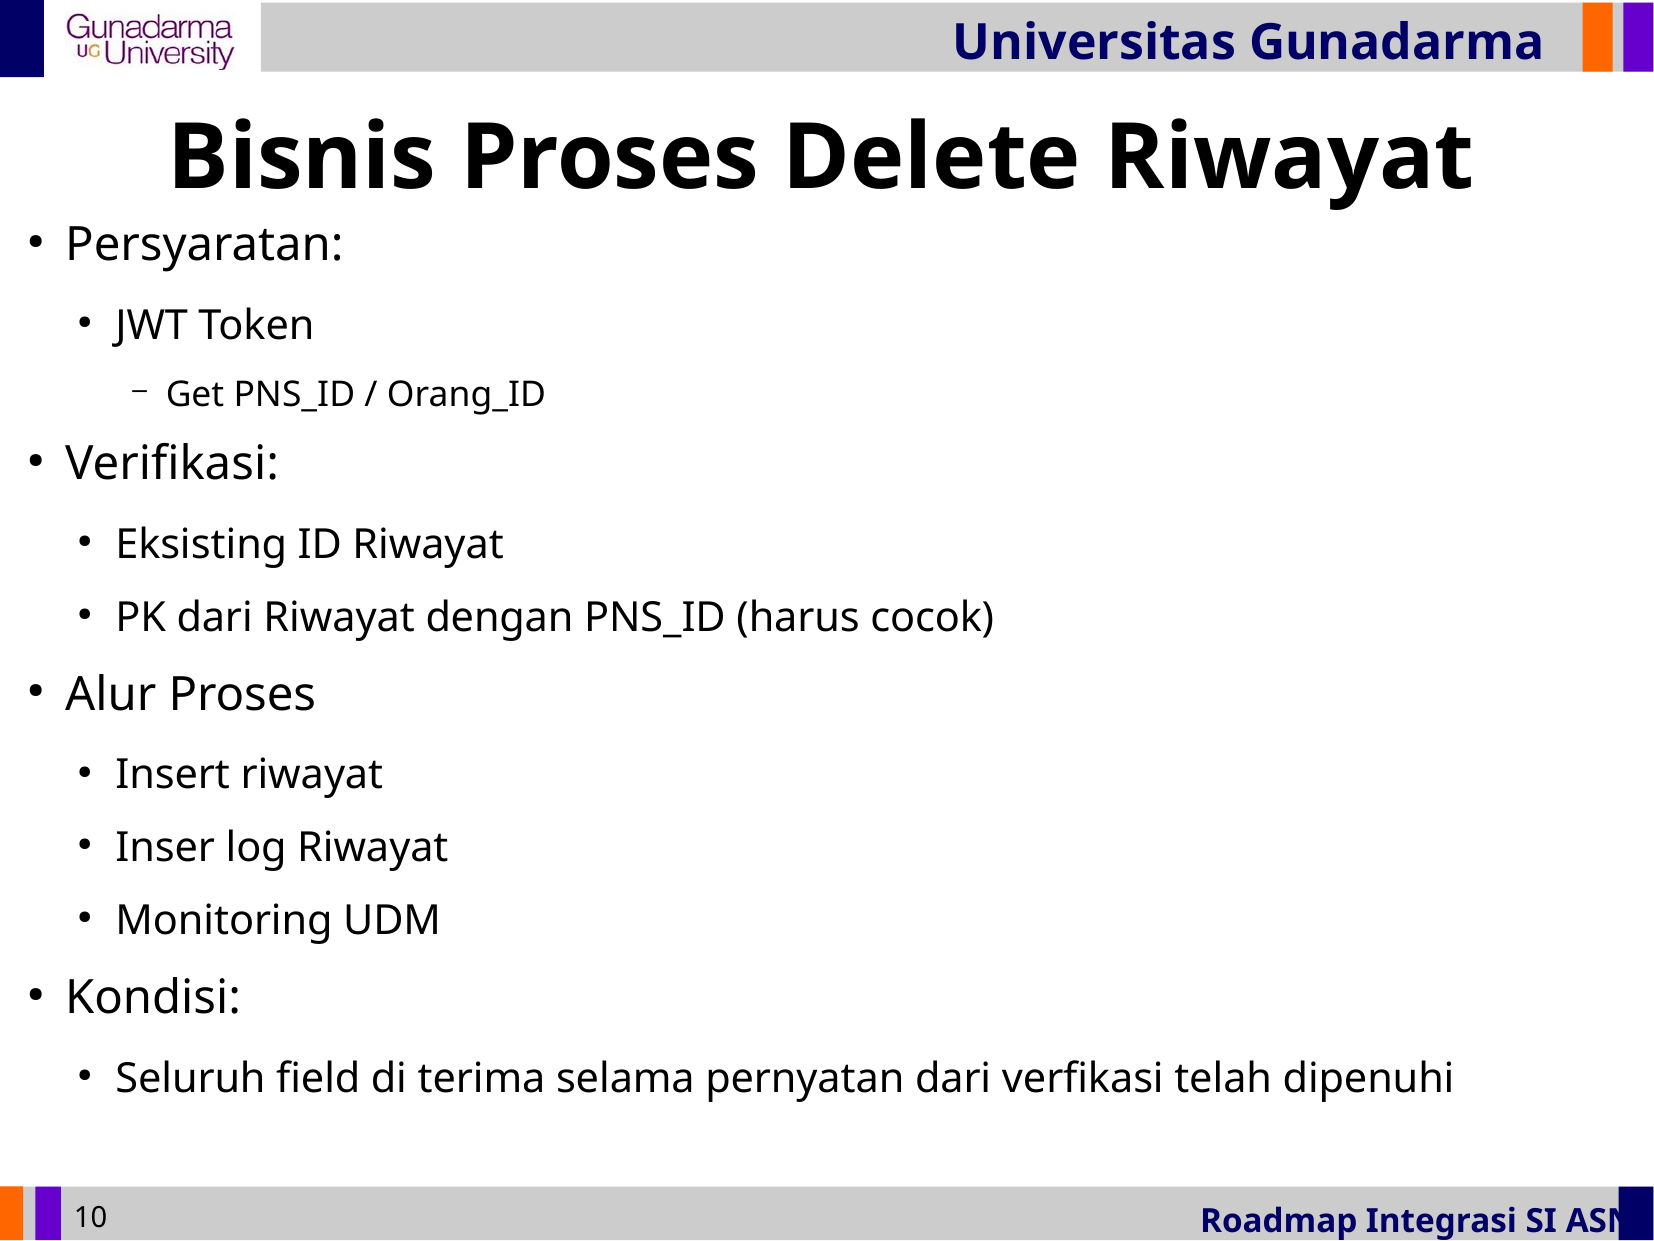

# Bisnis Proses Delete Riwayat
Persyaratan:
JWT Token
Get PNS_ID / Orang_ID
Verifikasi:
Eksisting ID Riwayat
PK dari Riwayat dengan PNS_ID (harus cocok)
Alur Proses
Insert riwayat
Inser log Riwayat
Monitoring UDM
Kondisi:
Seluruh field di terima selama pernyatan dari verfikasi telah dipenuhi